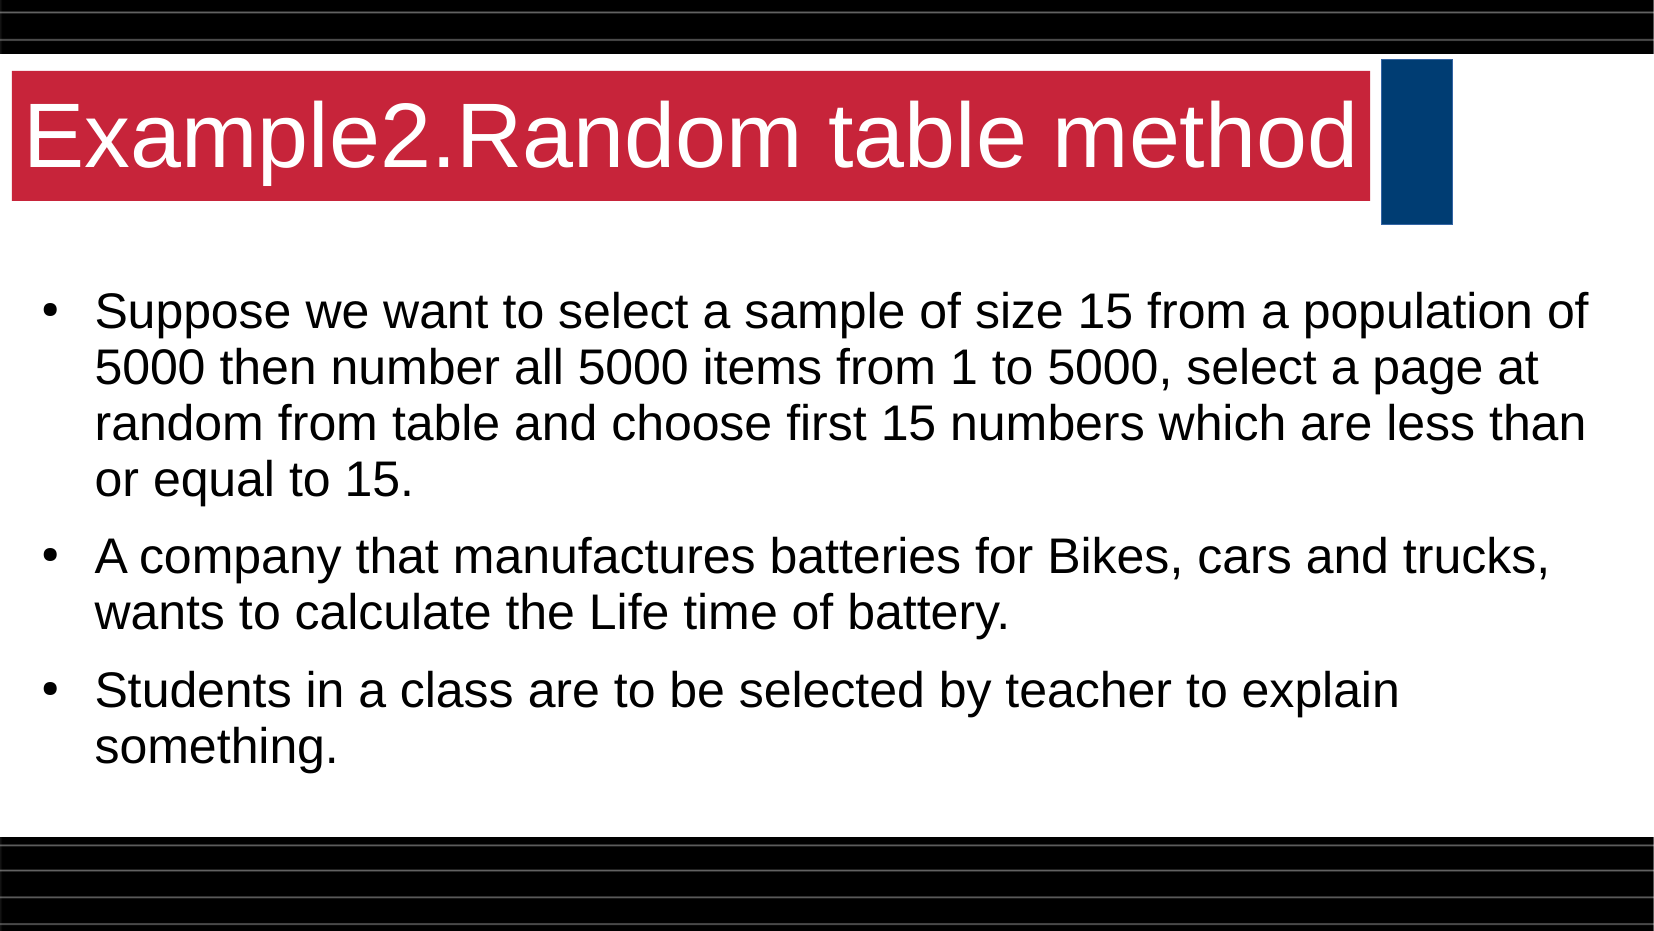

Example2.Random table method
# Suppose we want to select a sample of size 15 from a population of 5000 then number all 5000 items from 1 to 5000, select a page at random from table and choose first 15 numbers which are less than or equal to 15.
A company that manufactures batteries for Bikes, cars and trucks, wants to calculate the Life time of battery.
Students in a class are to be selected by teacher to explain something.